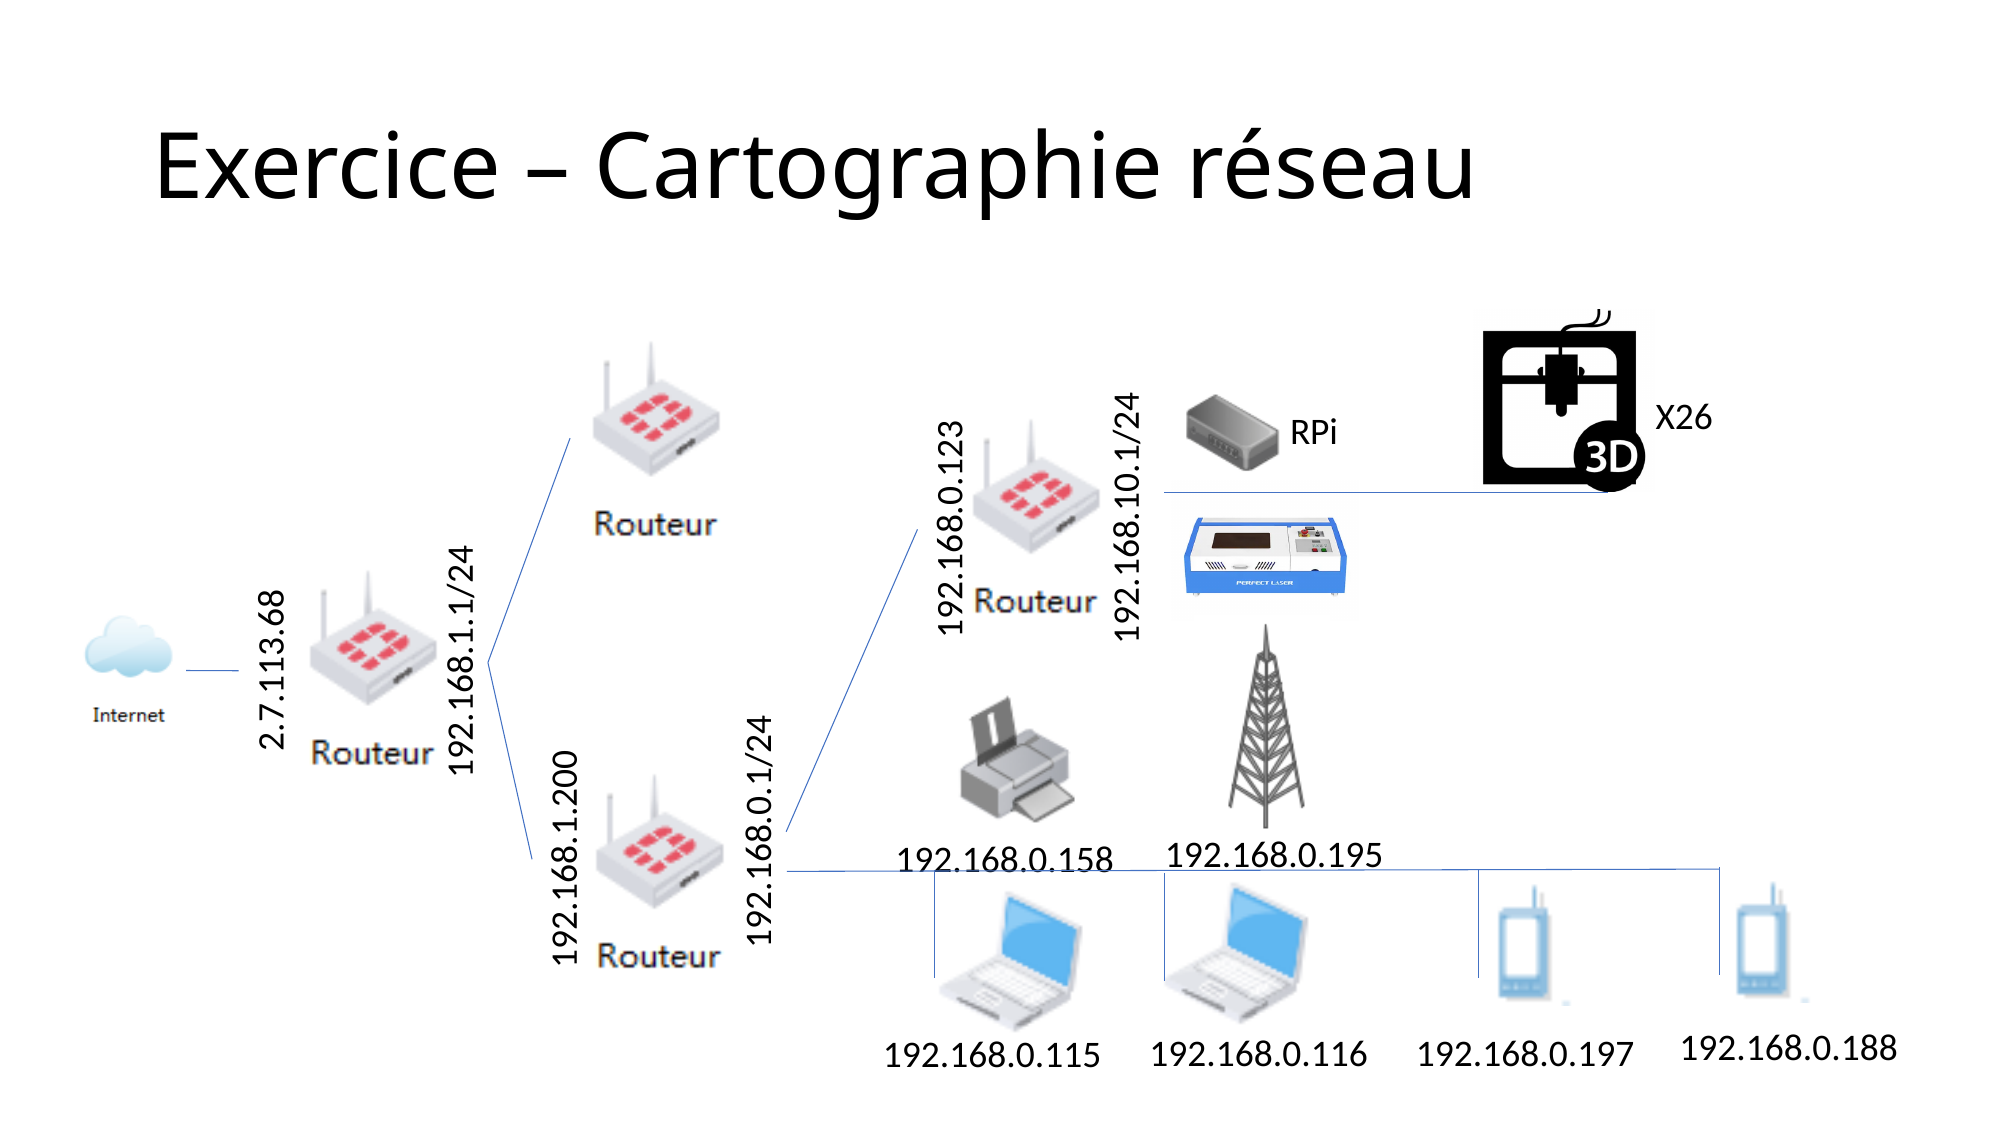

# Exercice – Cartographie réseau
X26
RPi
192.168.10.1/24
192.168.0.123
192.168.1.1/24
2.7.113.68
192.168.0.1/24
192.168.0.195
192.168.0.158
192.168.1.200
192.168.0.188
192.168.0.116
192.168.0.197
192.168.0.115